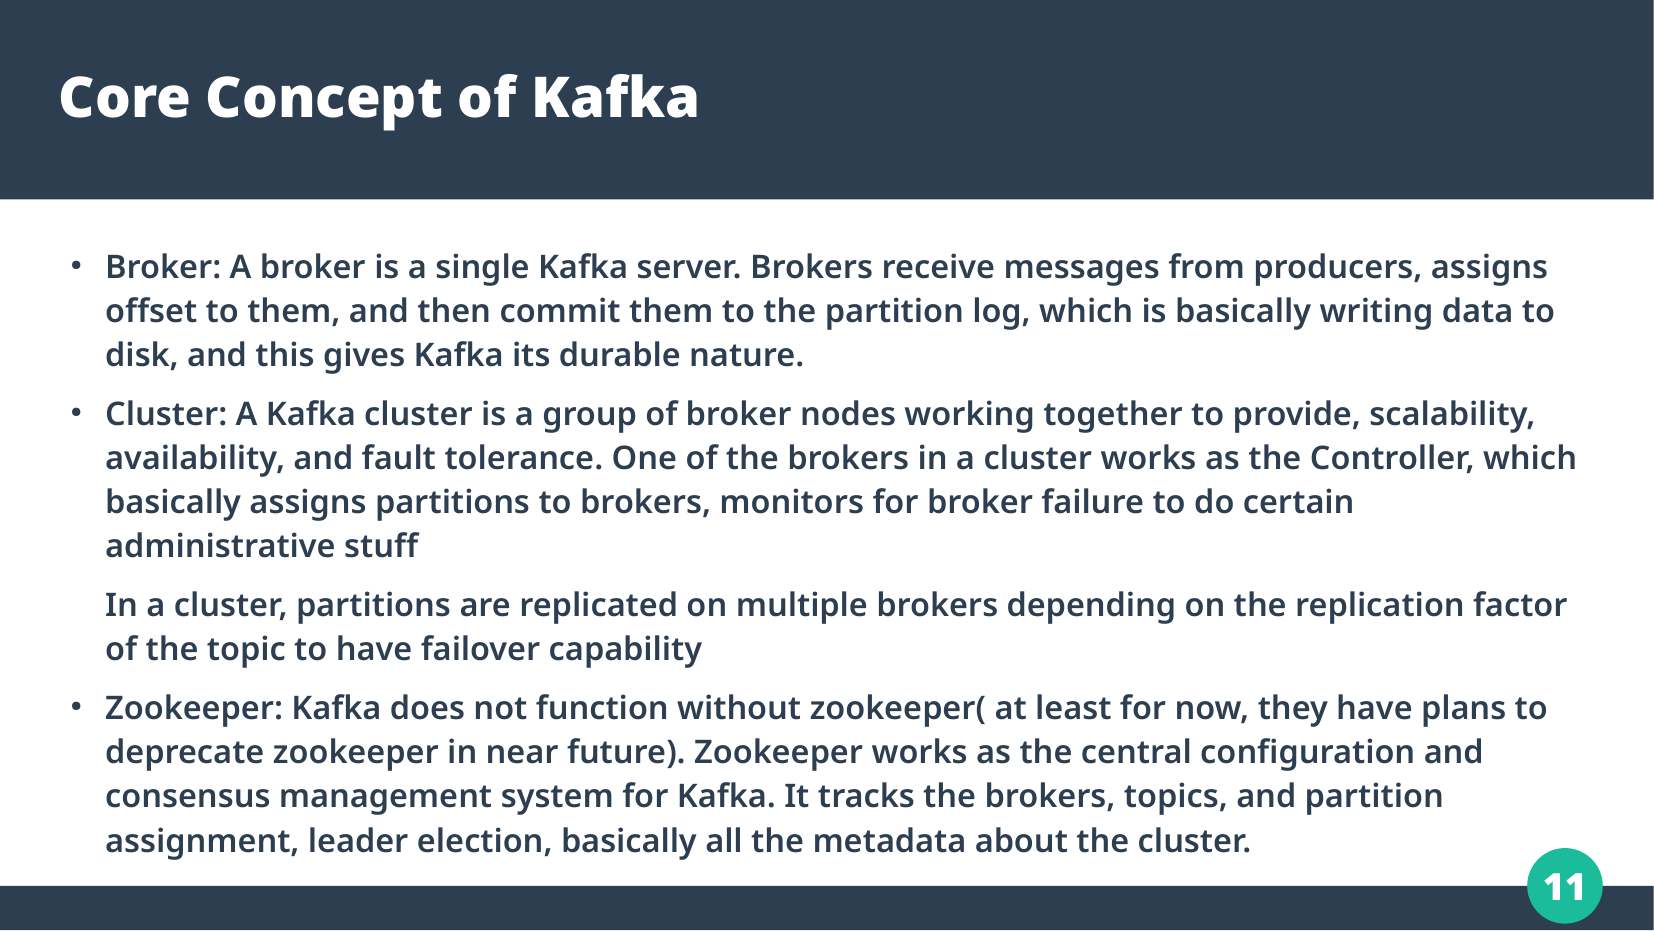

# Core Concept of Kafka
Broker: A broker is a single Kafka server. Brokers receive messages from producers, assigns offset to them, and then commit them to the partition log, which is basically writing data to disk, and this gives Kafka its durable nature.
Cluster: A Kafka cluster is a group of broker nodes working together to provide, scalability, availability, and fault tolerance. One of the brokers in a cluster works as the Controller, which basically assigns partitions to brokers, monitors for broker failure to do certain administrative stuff
In a cluster, partitions are replicated on multiple brokers depending on the replication factor of the topic to have failover capability
Zookeeper: Kafka does not function without zookeeper( at least for now, they have plans to deprecate zookeeper in near future). Zookeeper works as the central configuration and consensus management system for Kafka. It tracks the brokers, topics, and partition assignment, leader election, basically all the metadata about the cluster.